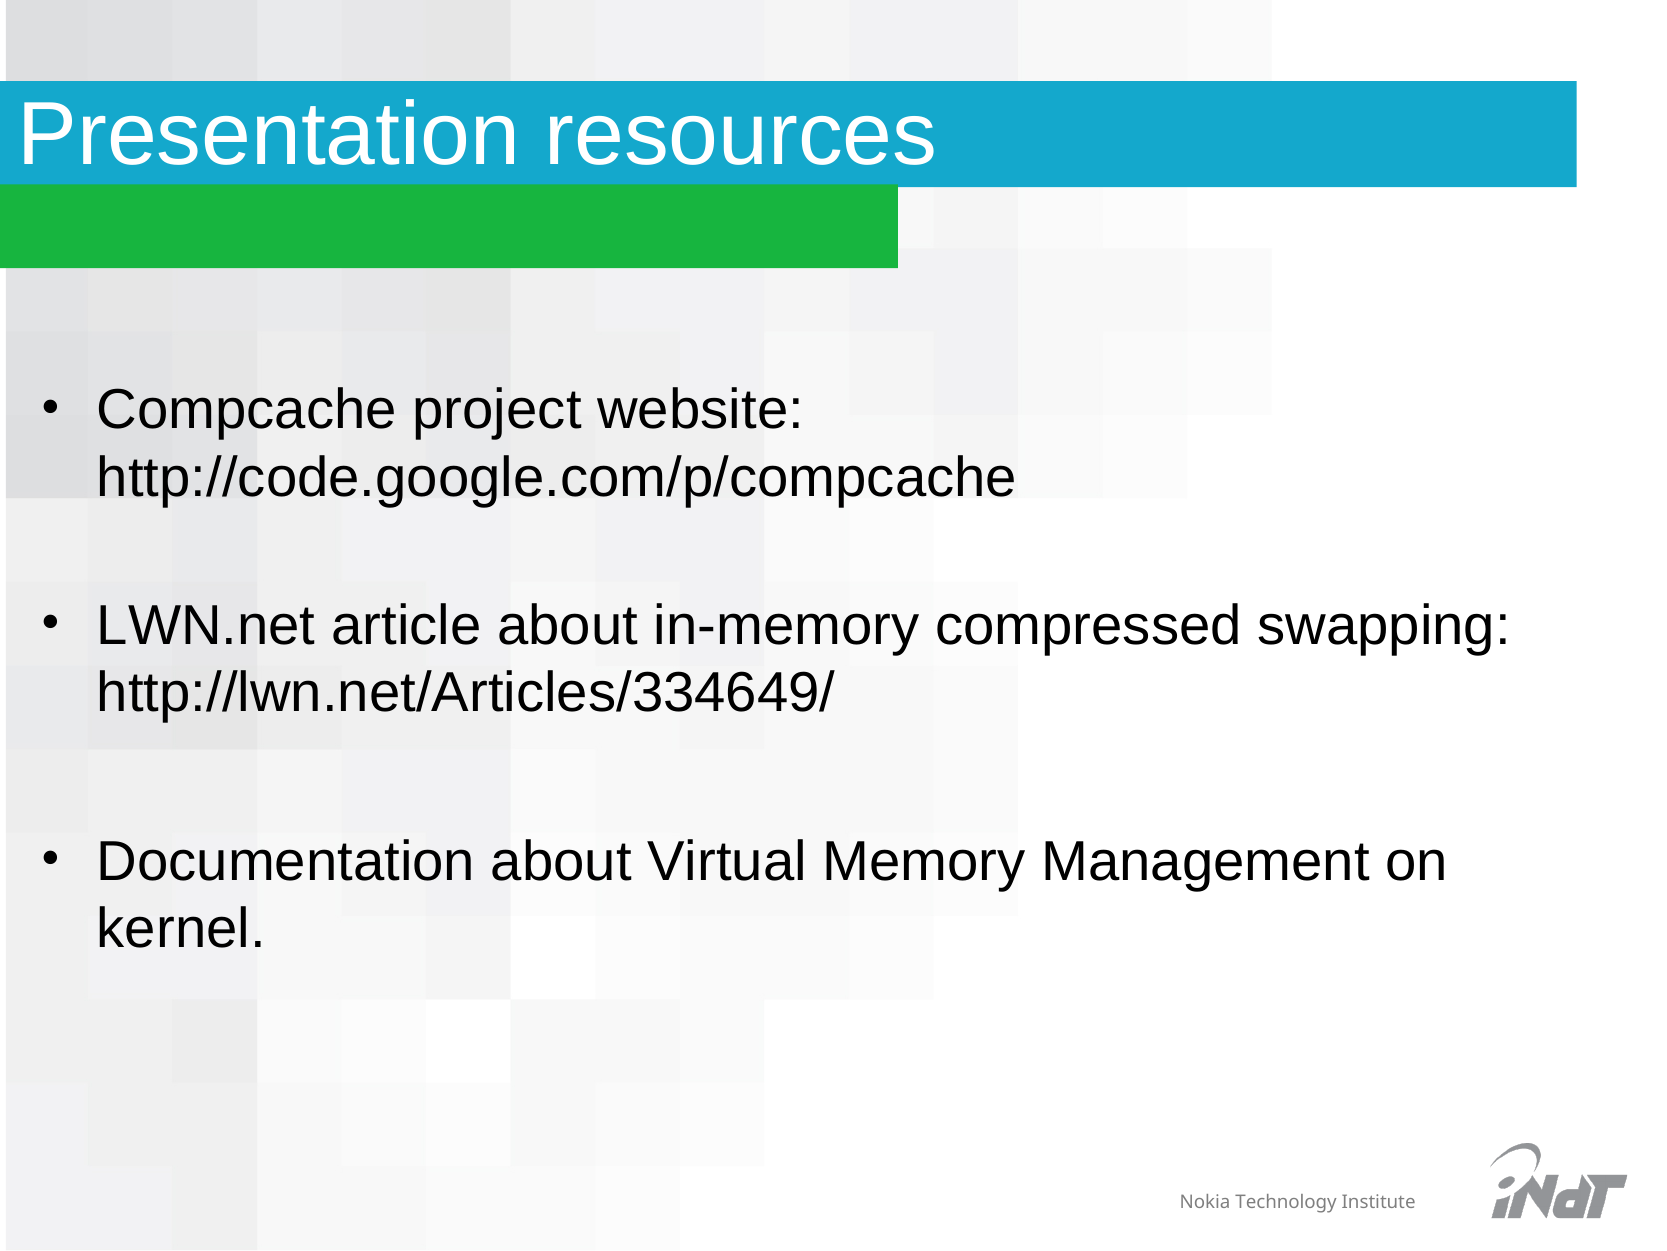

Presentation resources
# Compcache project website: http://code.google.com/p/compcache
LWN.net article about in-memory compressed swapping: http://lwn.net/Articles/334649/
Documentation about Virtual Memory Management on kernel.